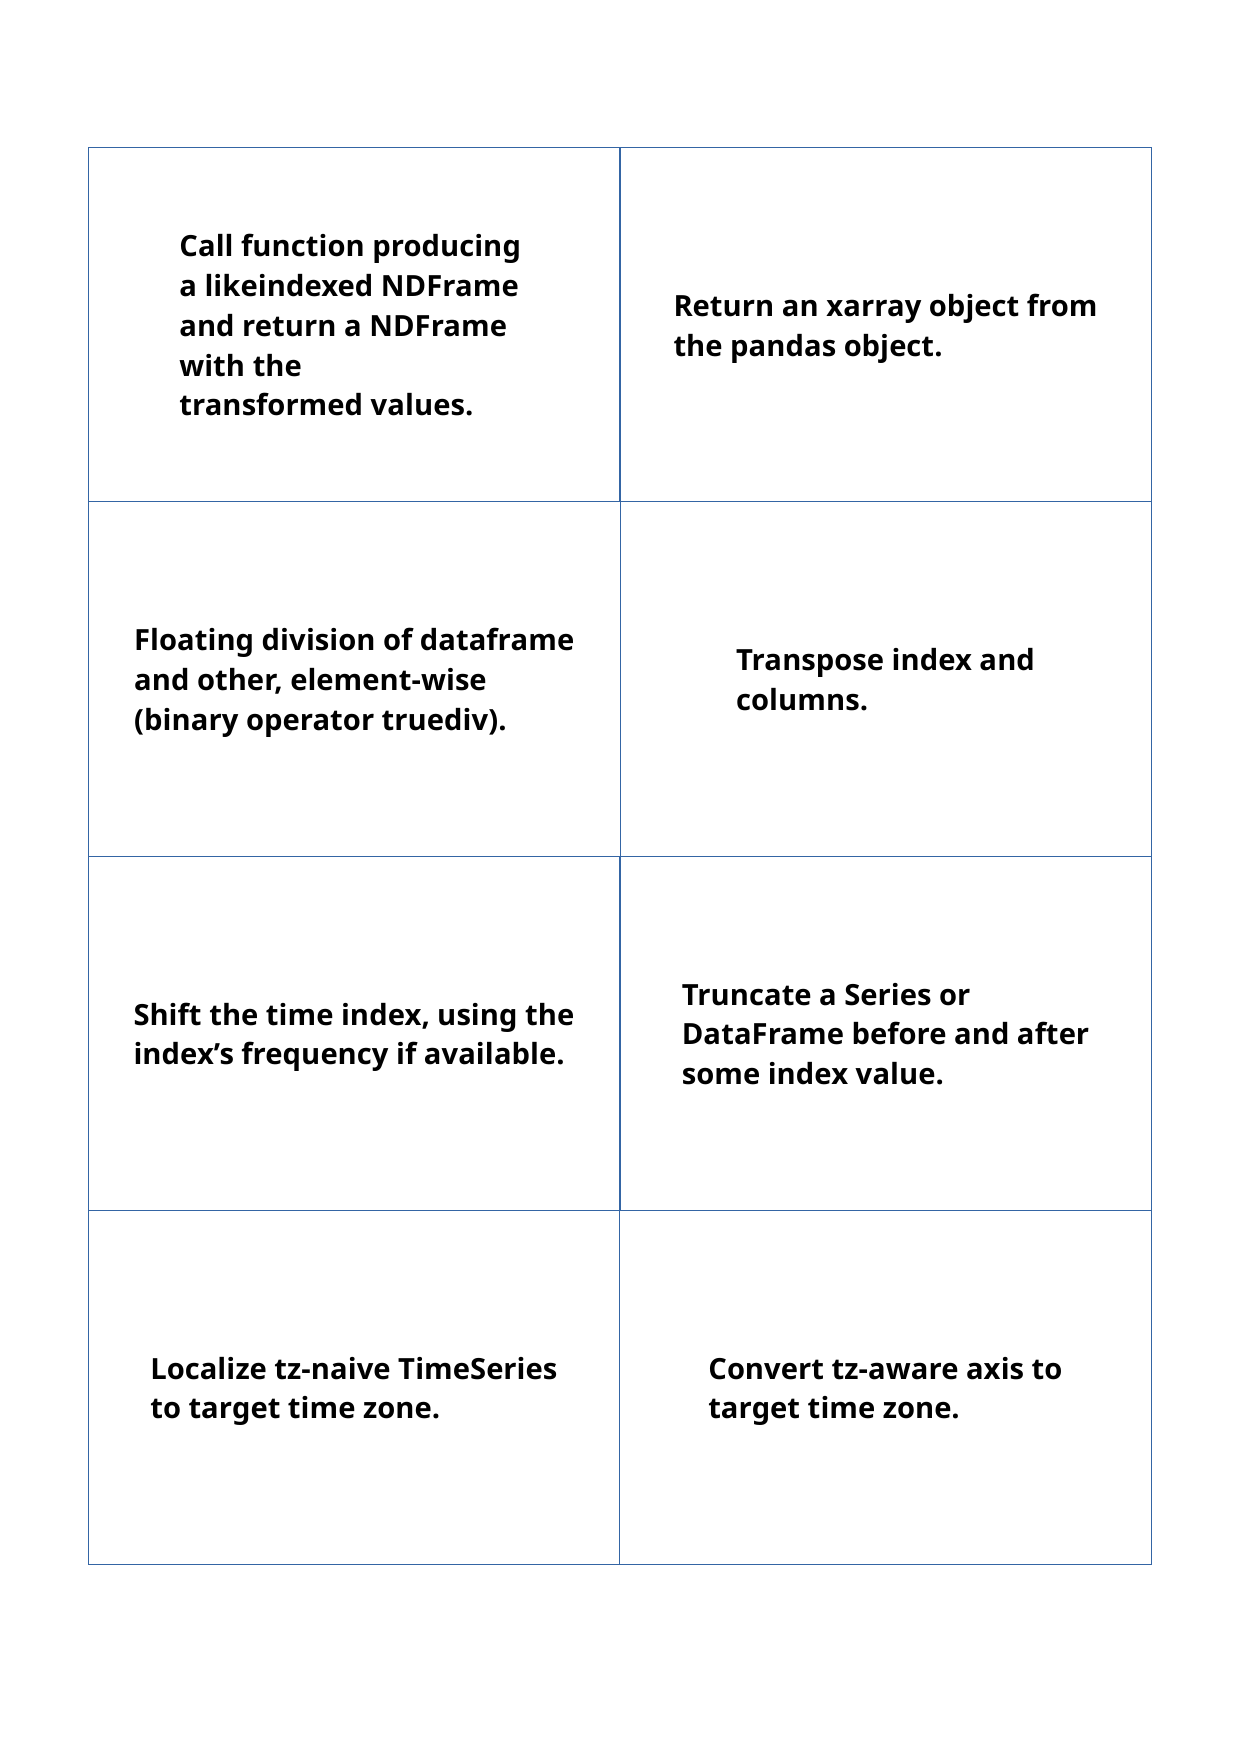

Call function producing
a likeindexed NDFrame
and return a NDFrame
with the
transformed values.
Return an xarray object from
the pandas object.
Floating division of dataframe
and other, element-wise
(binary operator truediv).
Transpose index and
columns.
Shift the time index, using the
index’s frequency if available.
Truncate a Series or
DataFrame before and after
some index value.
Localize tz-naive TimeSeries
to target time zone.
Convert tz-aware axis to
target time zone.